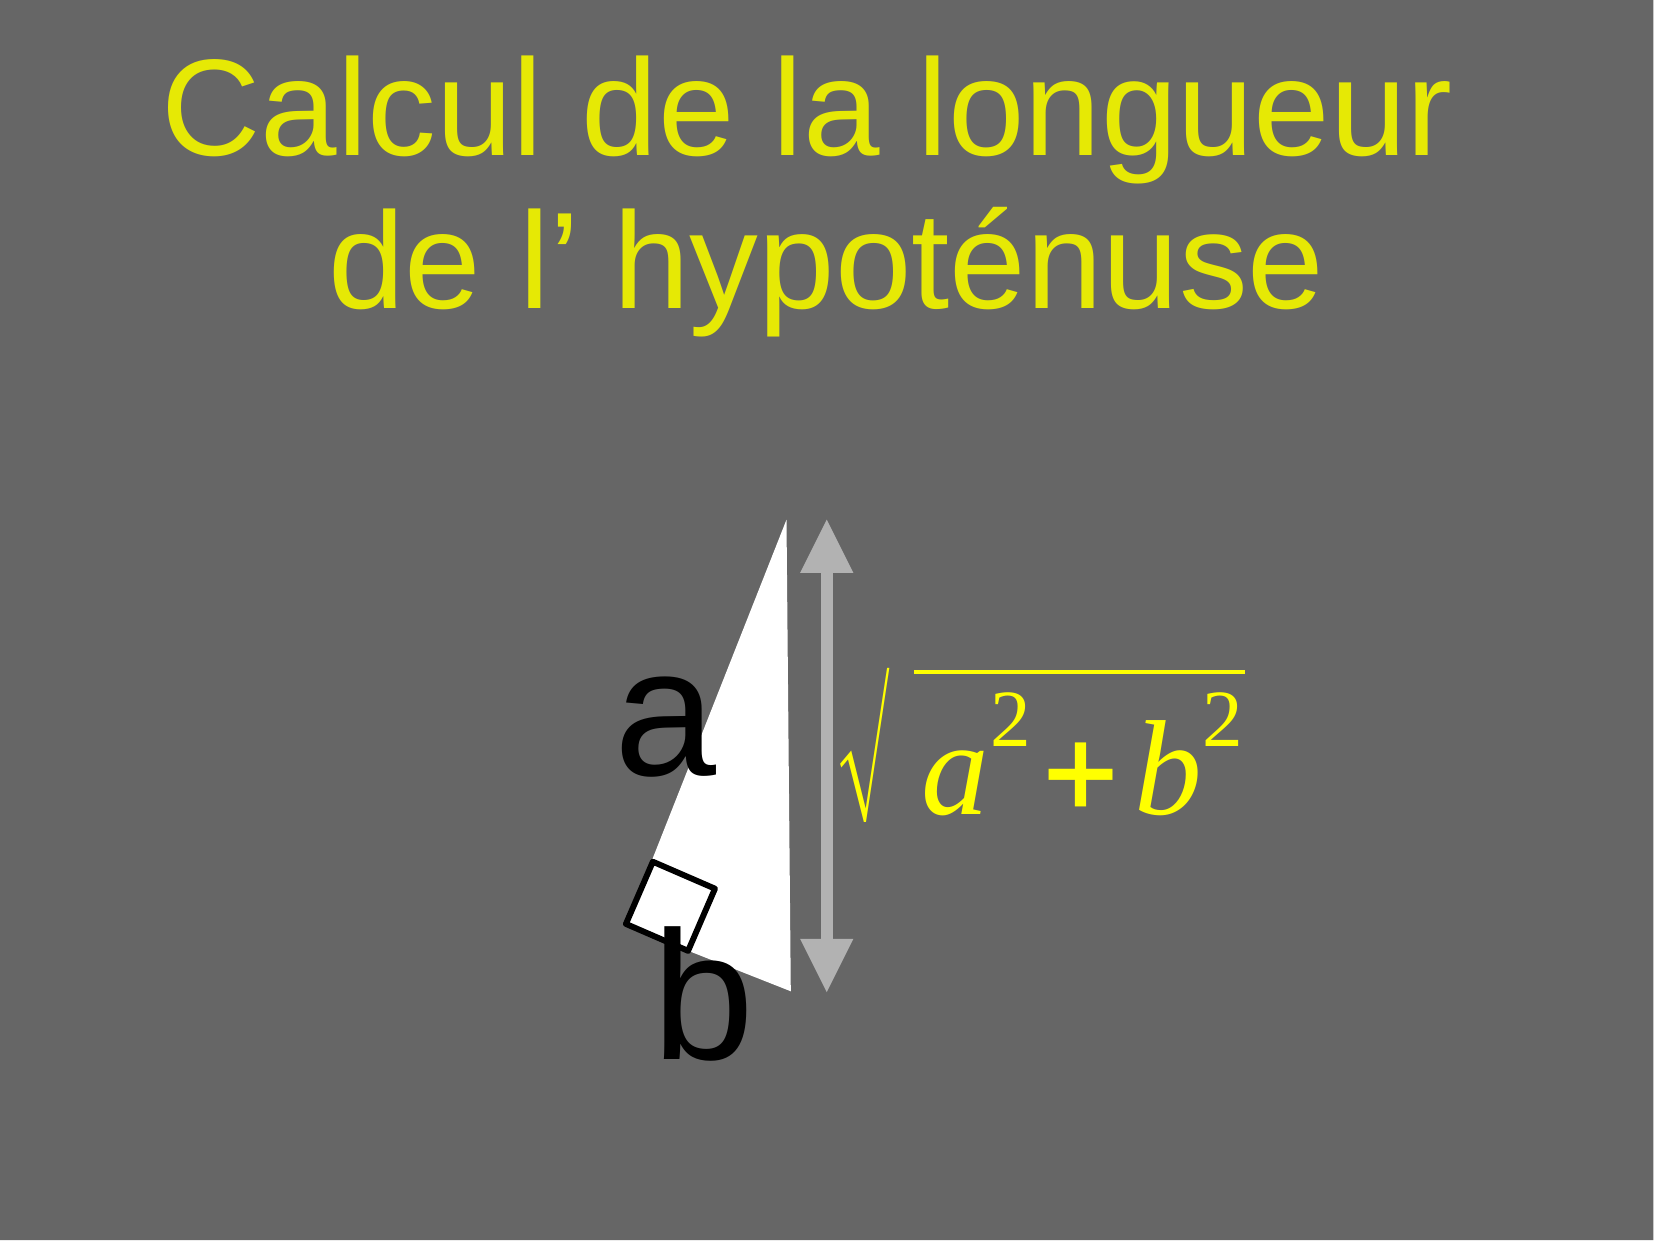

# Calcul de la longueur  de l’ hypoténuse
a
b